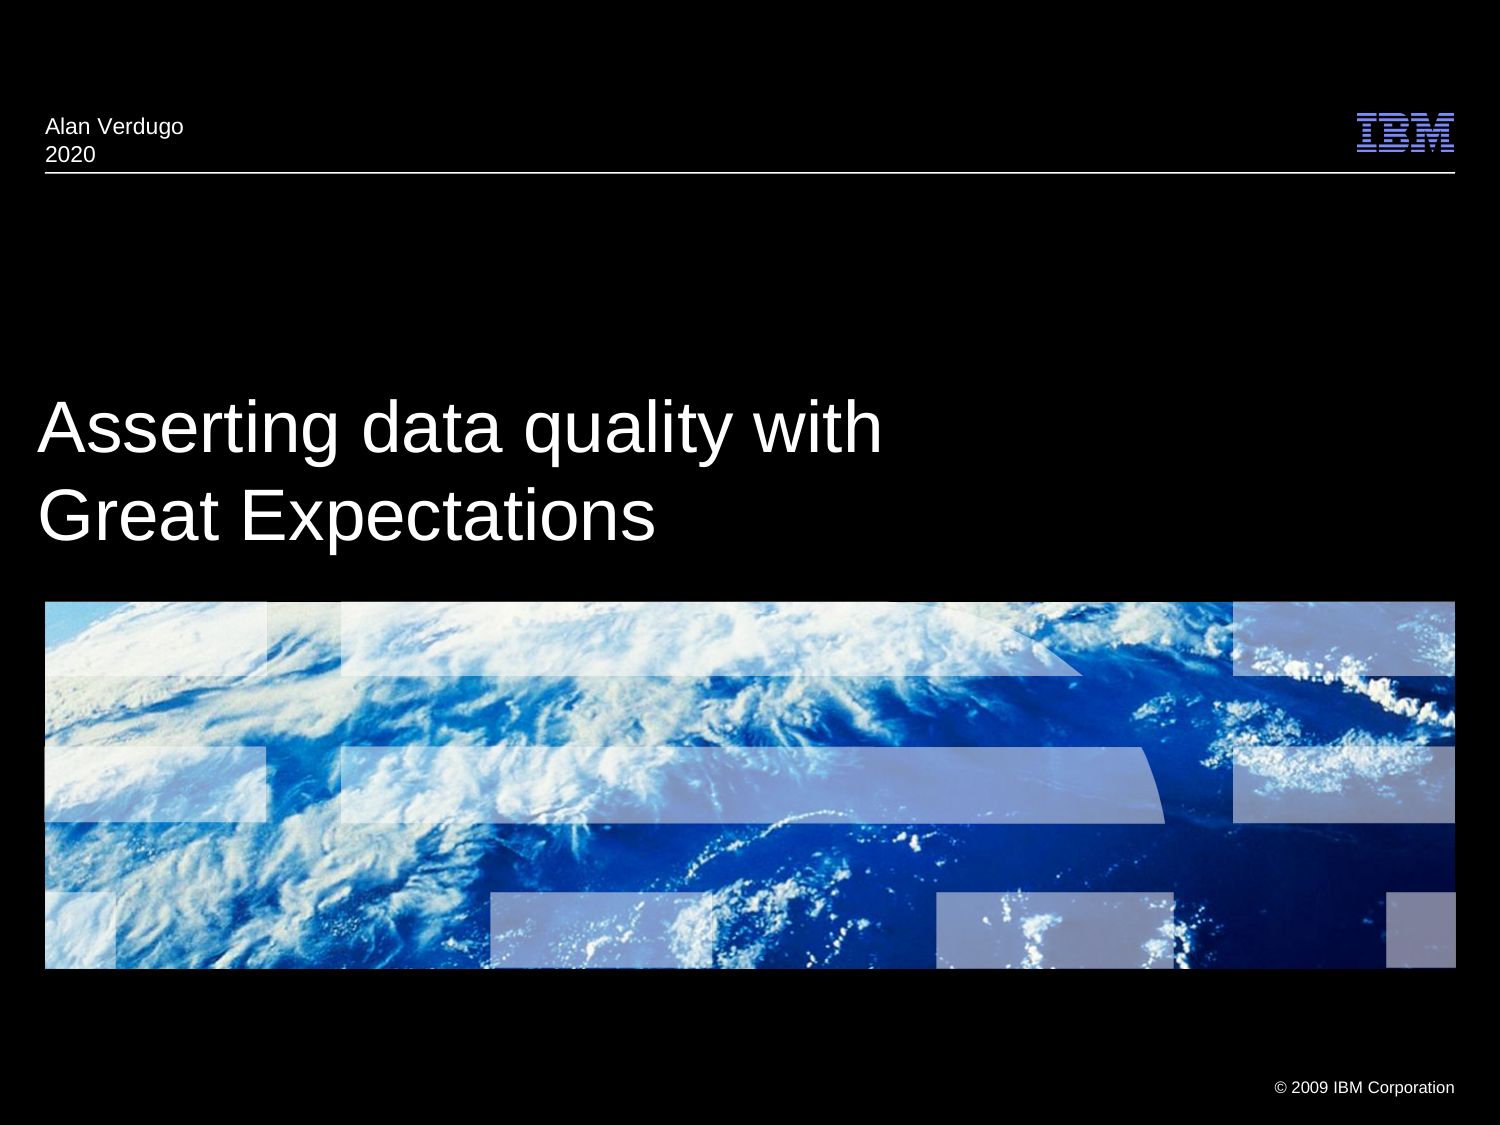

Alan Verdugo
2020
# Asserting data quality with Great Expectations